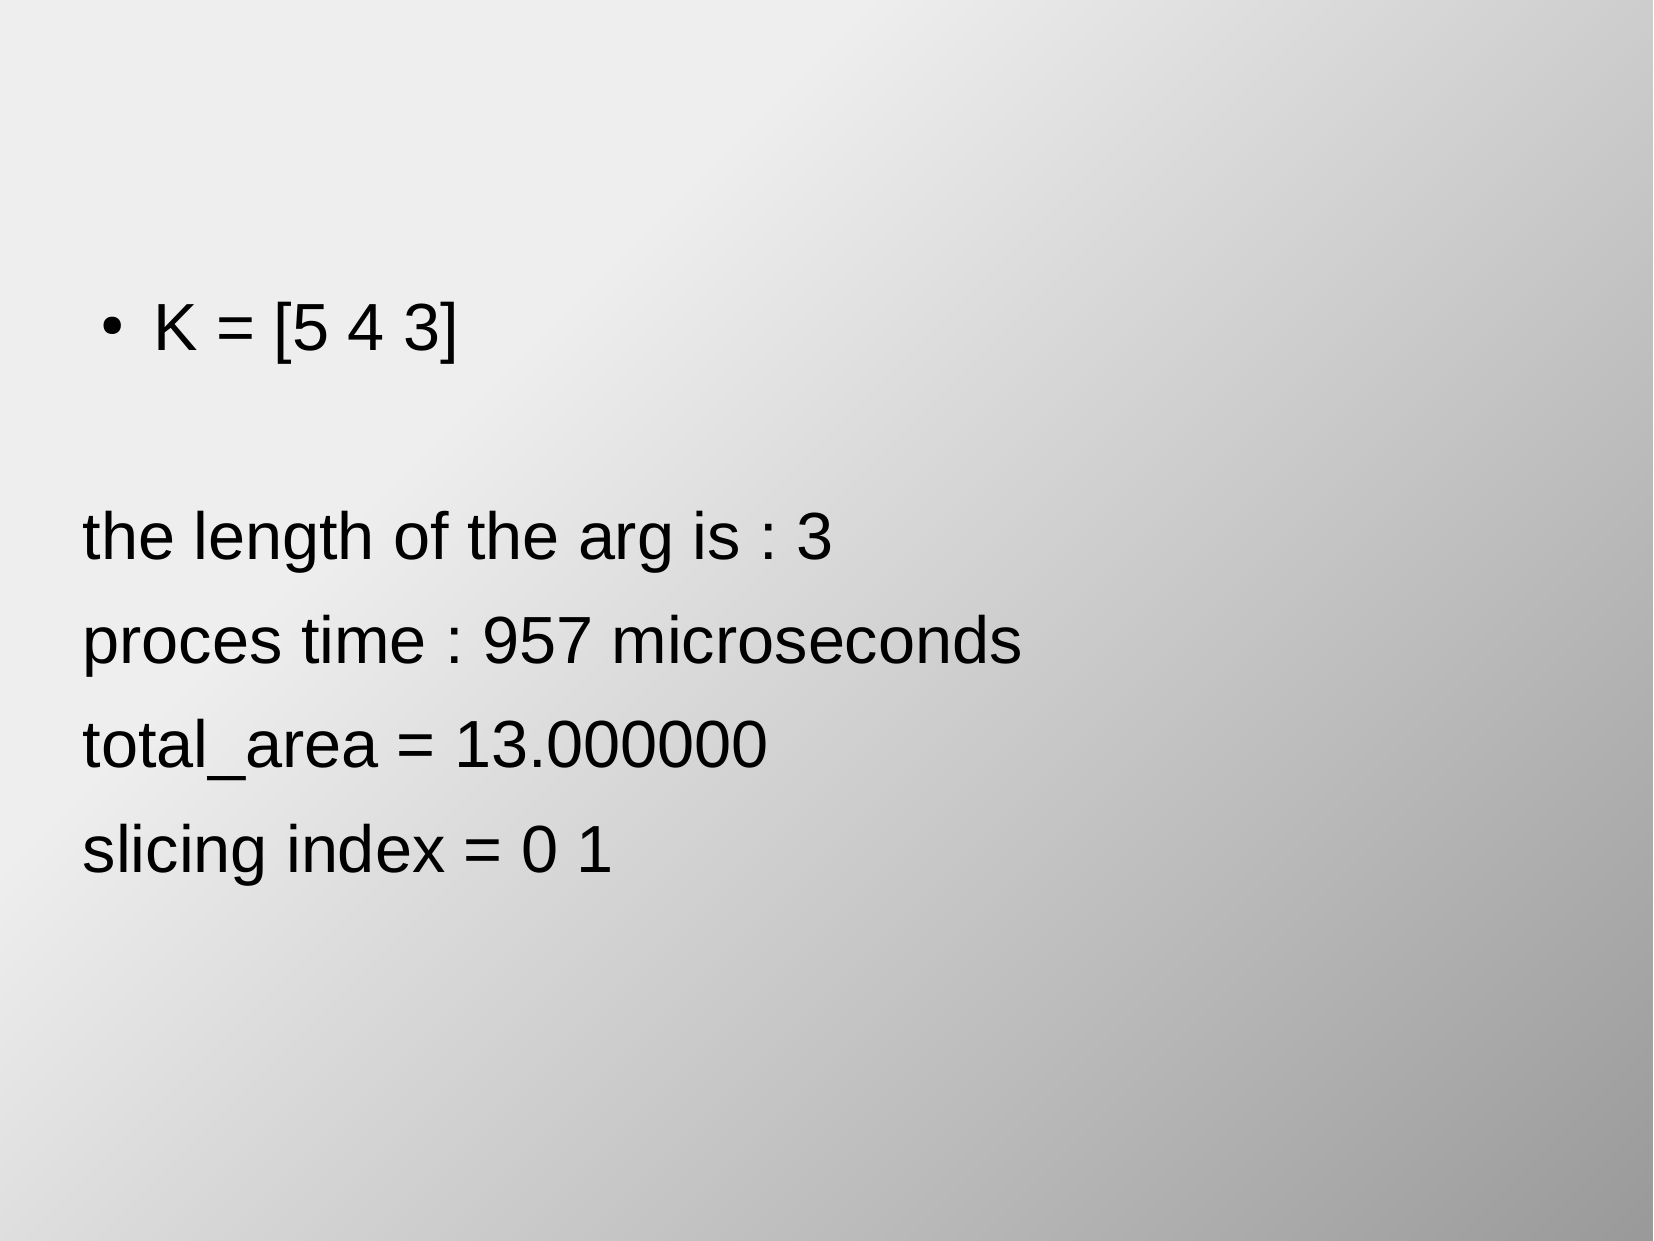

#
K = [5 4 3]
the length of the arg is : 3
proces time : 957 microseconds
total_area = 13.000000
slicing index = 0 1